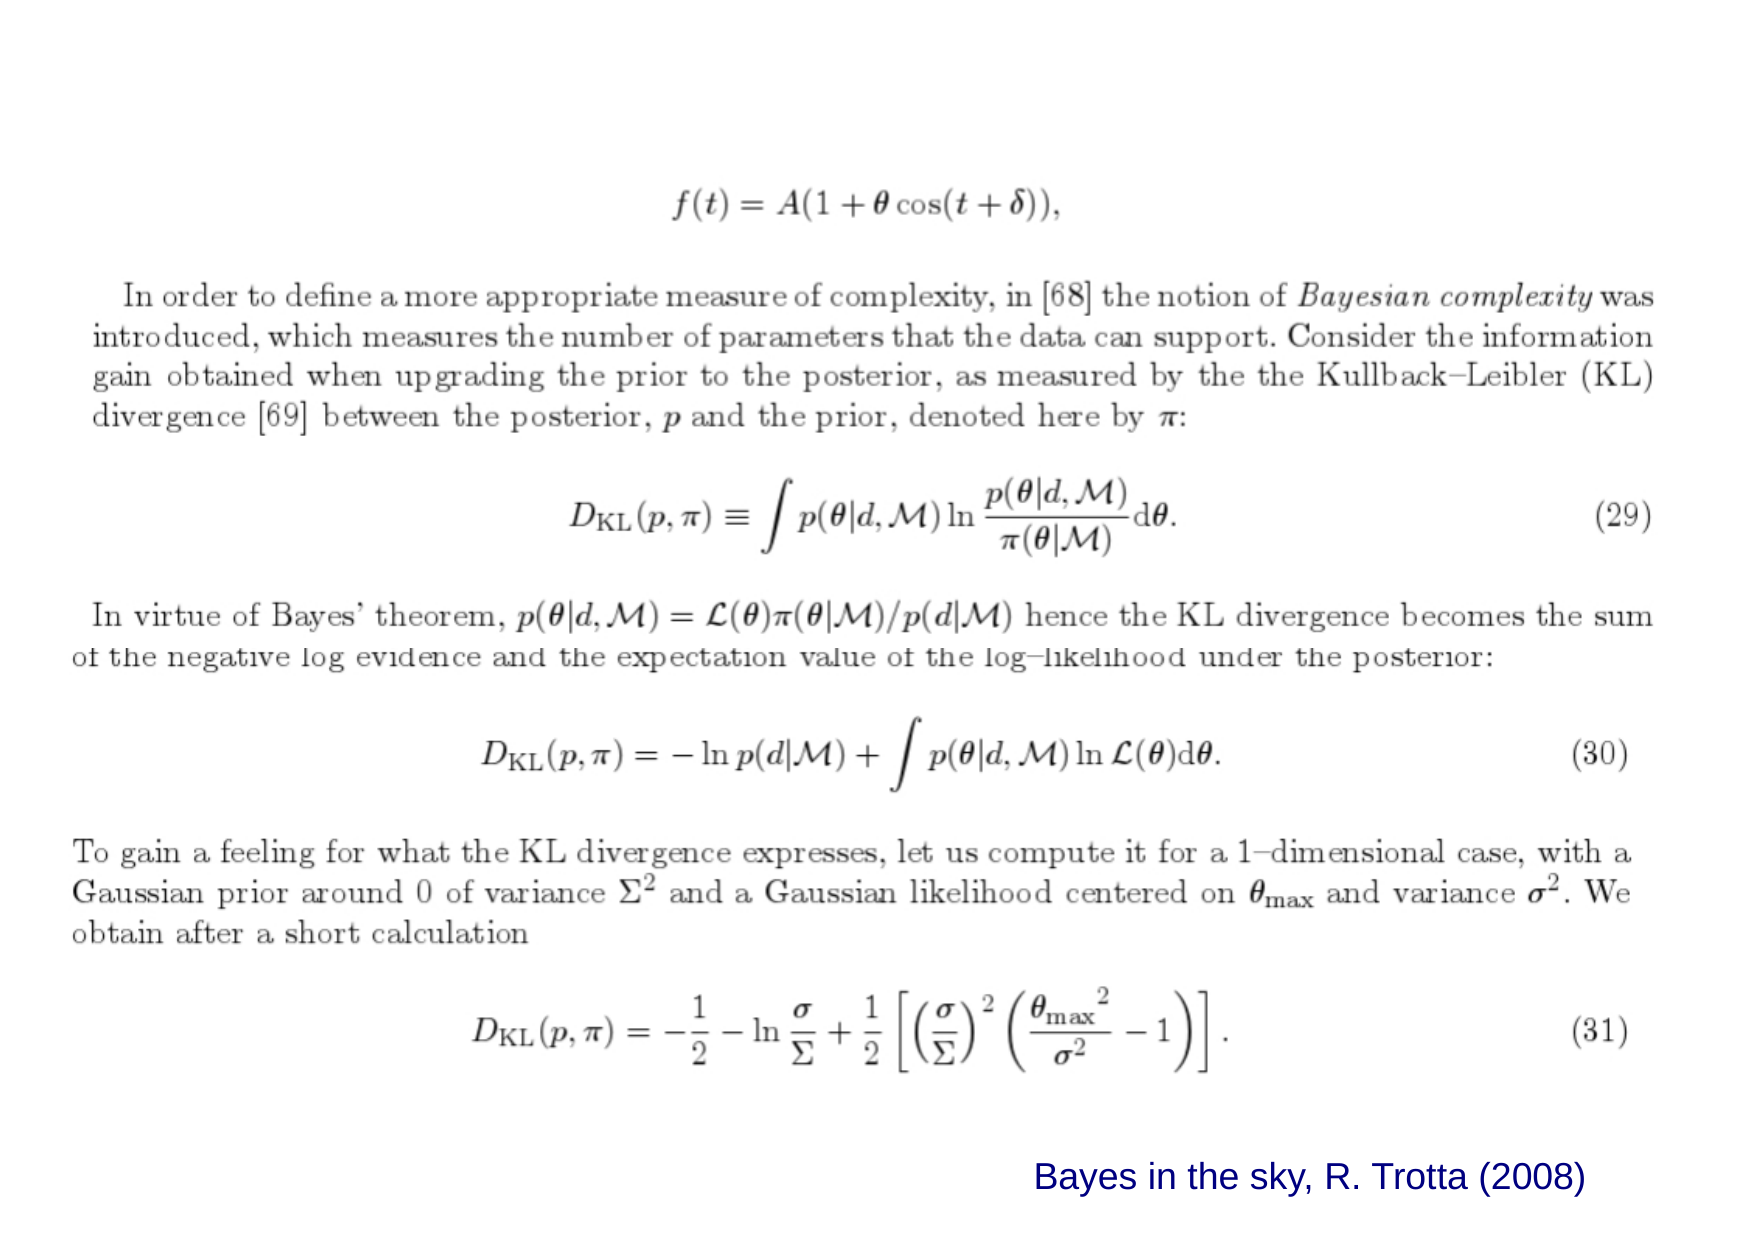

Bayes in the sky, R. Trotta (2008)